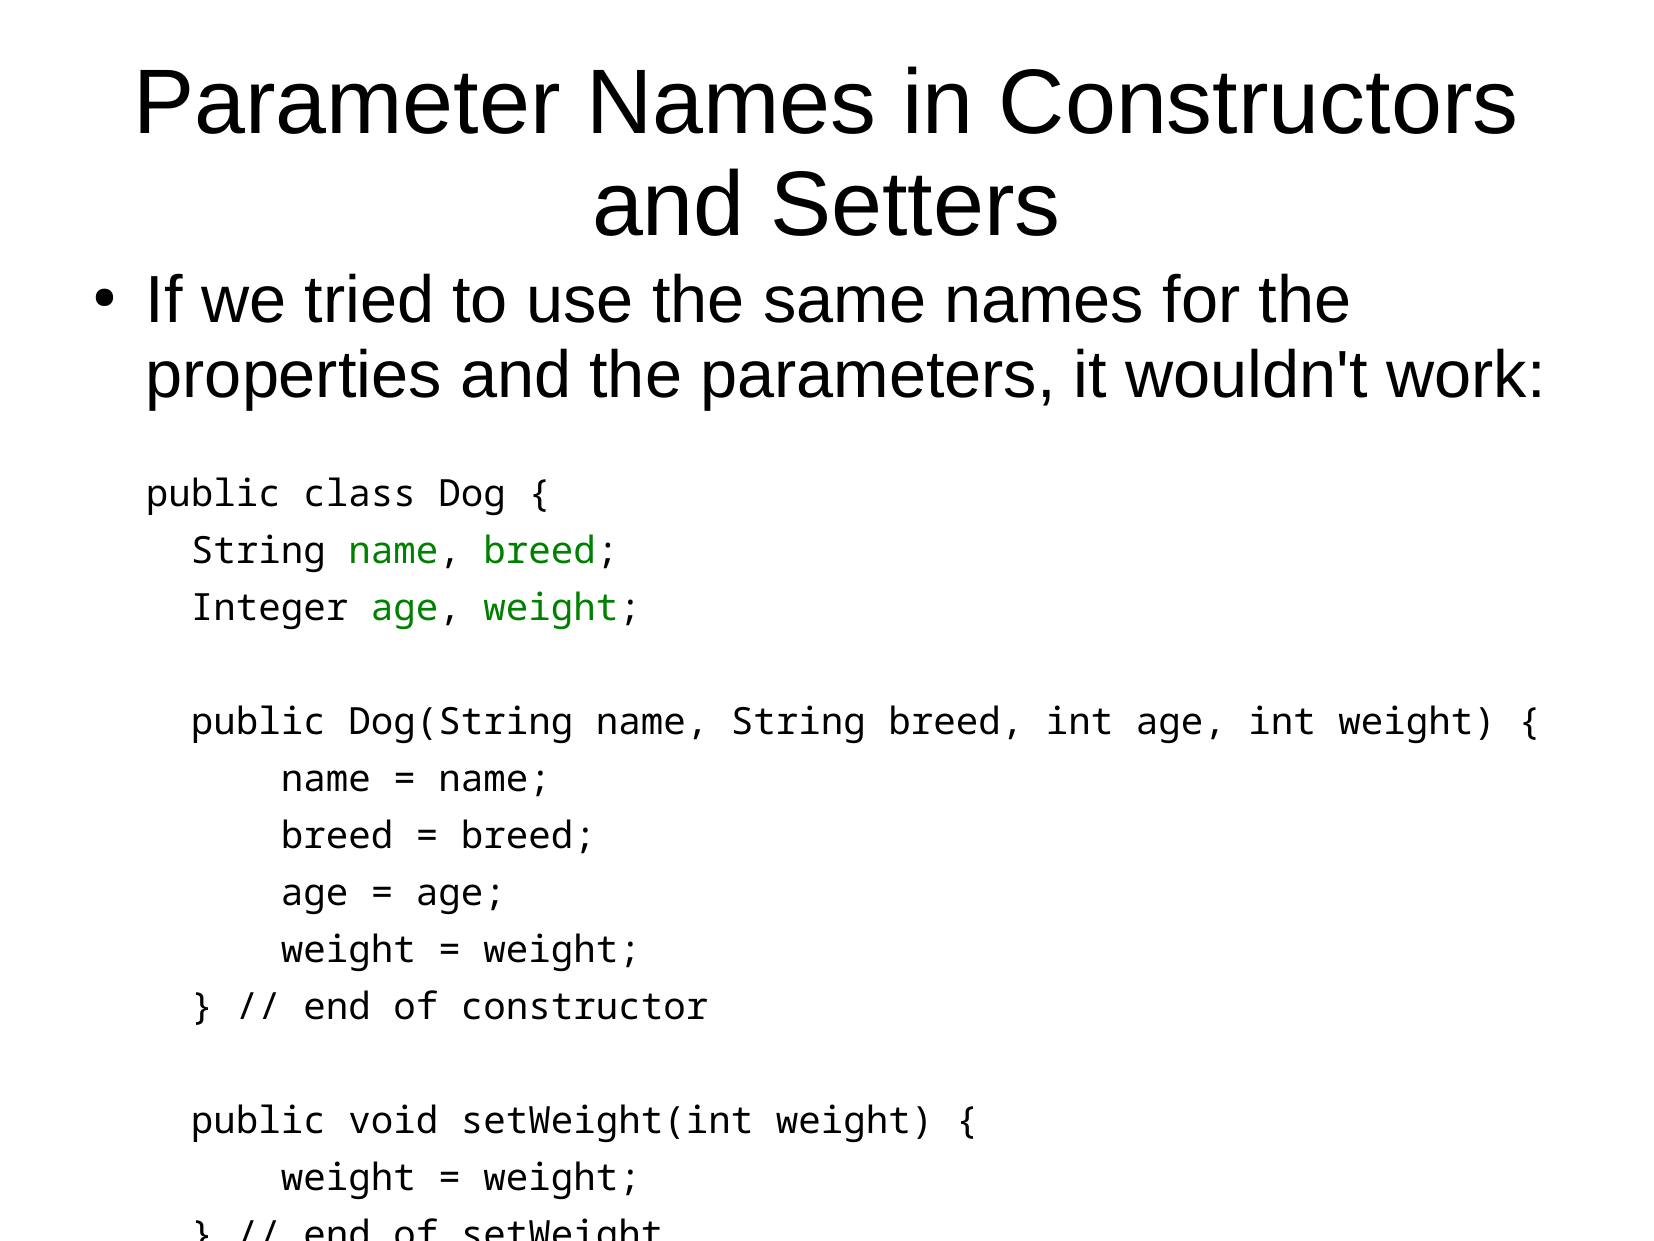

# Parameter Names in Constructors and Setters
If we tried to use the same names for the properties and the parameters, it wouldn't work:
public class Dog {
 String name, breed;
 Integer age, weight;
 public Dog(String name, String breed, int age, int weight) {
 name = name;
 breed = breed;
 age = age;
 weight = weight;
 } // end of constructor
 public void setWeight(int weight) {
 weight = weight;
 } // end of setWeight
} // end of class Dog